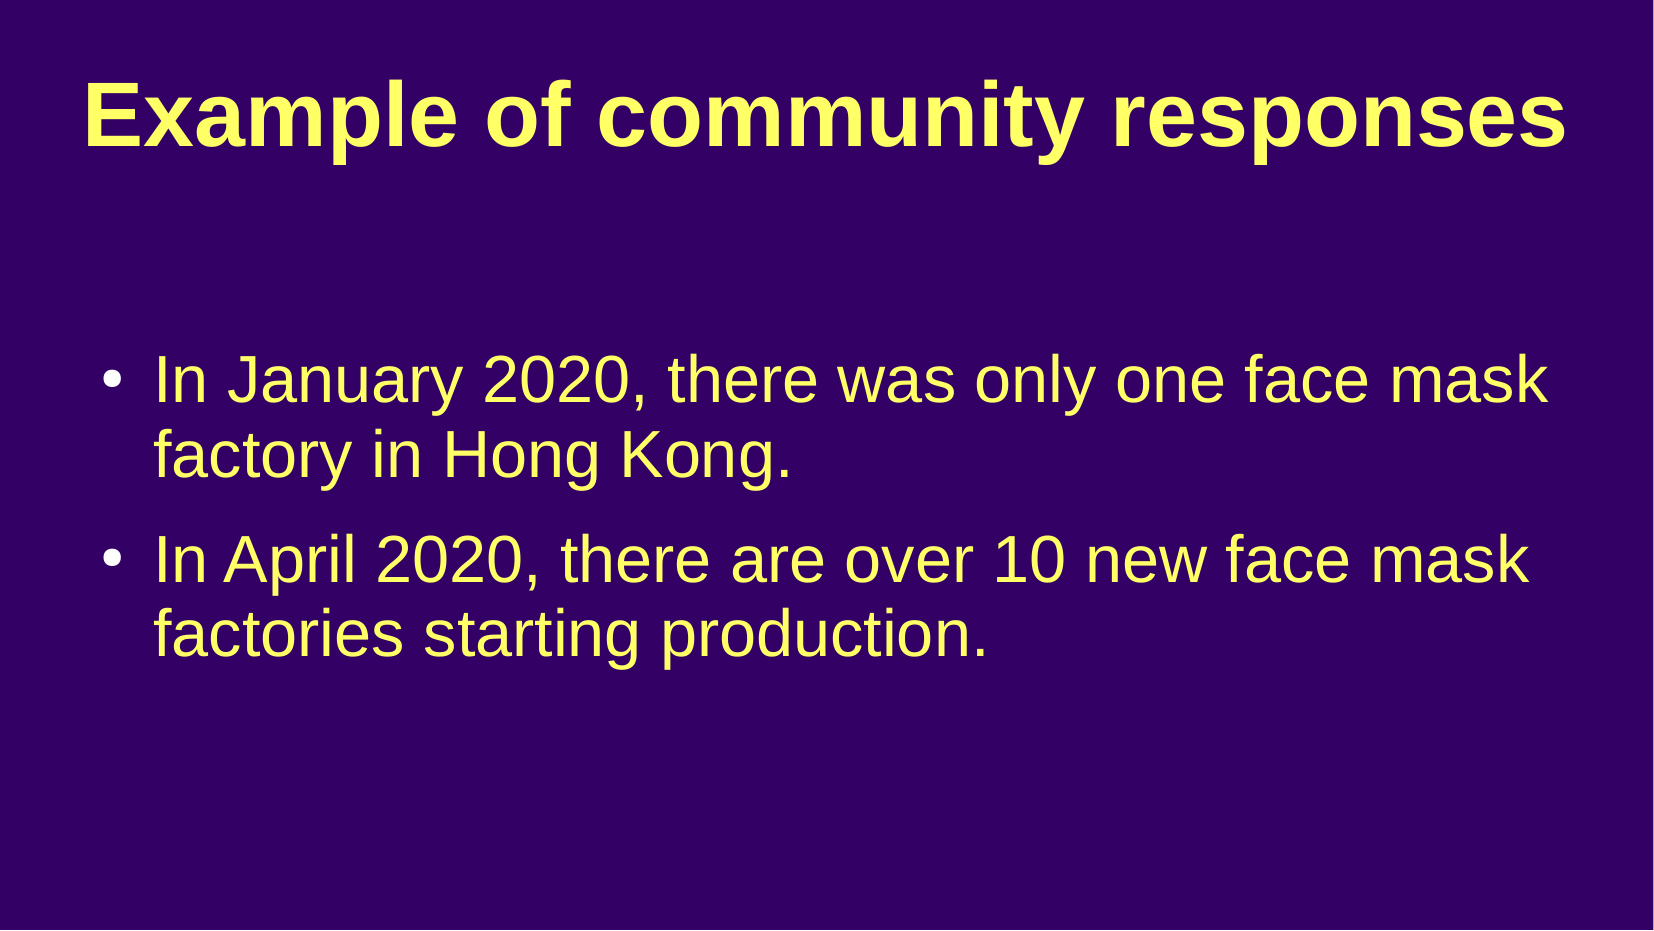

# Example of community responses
In January 2020, there was only one face mask factory in Hong Kong.
In April 2020, there are over 10 new face mask factories starting production.